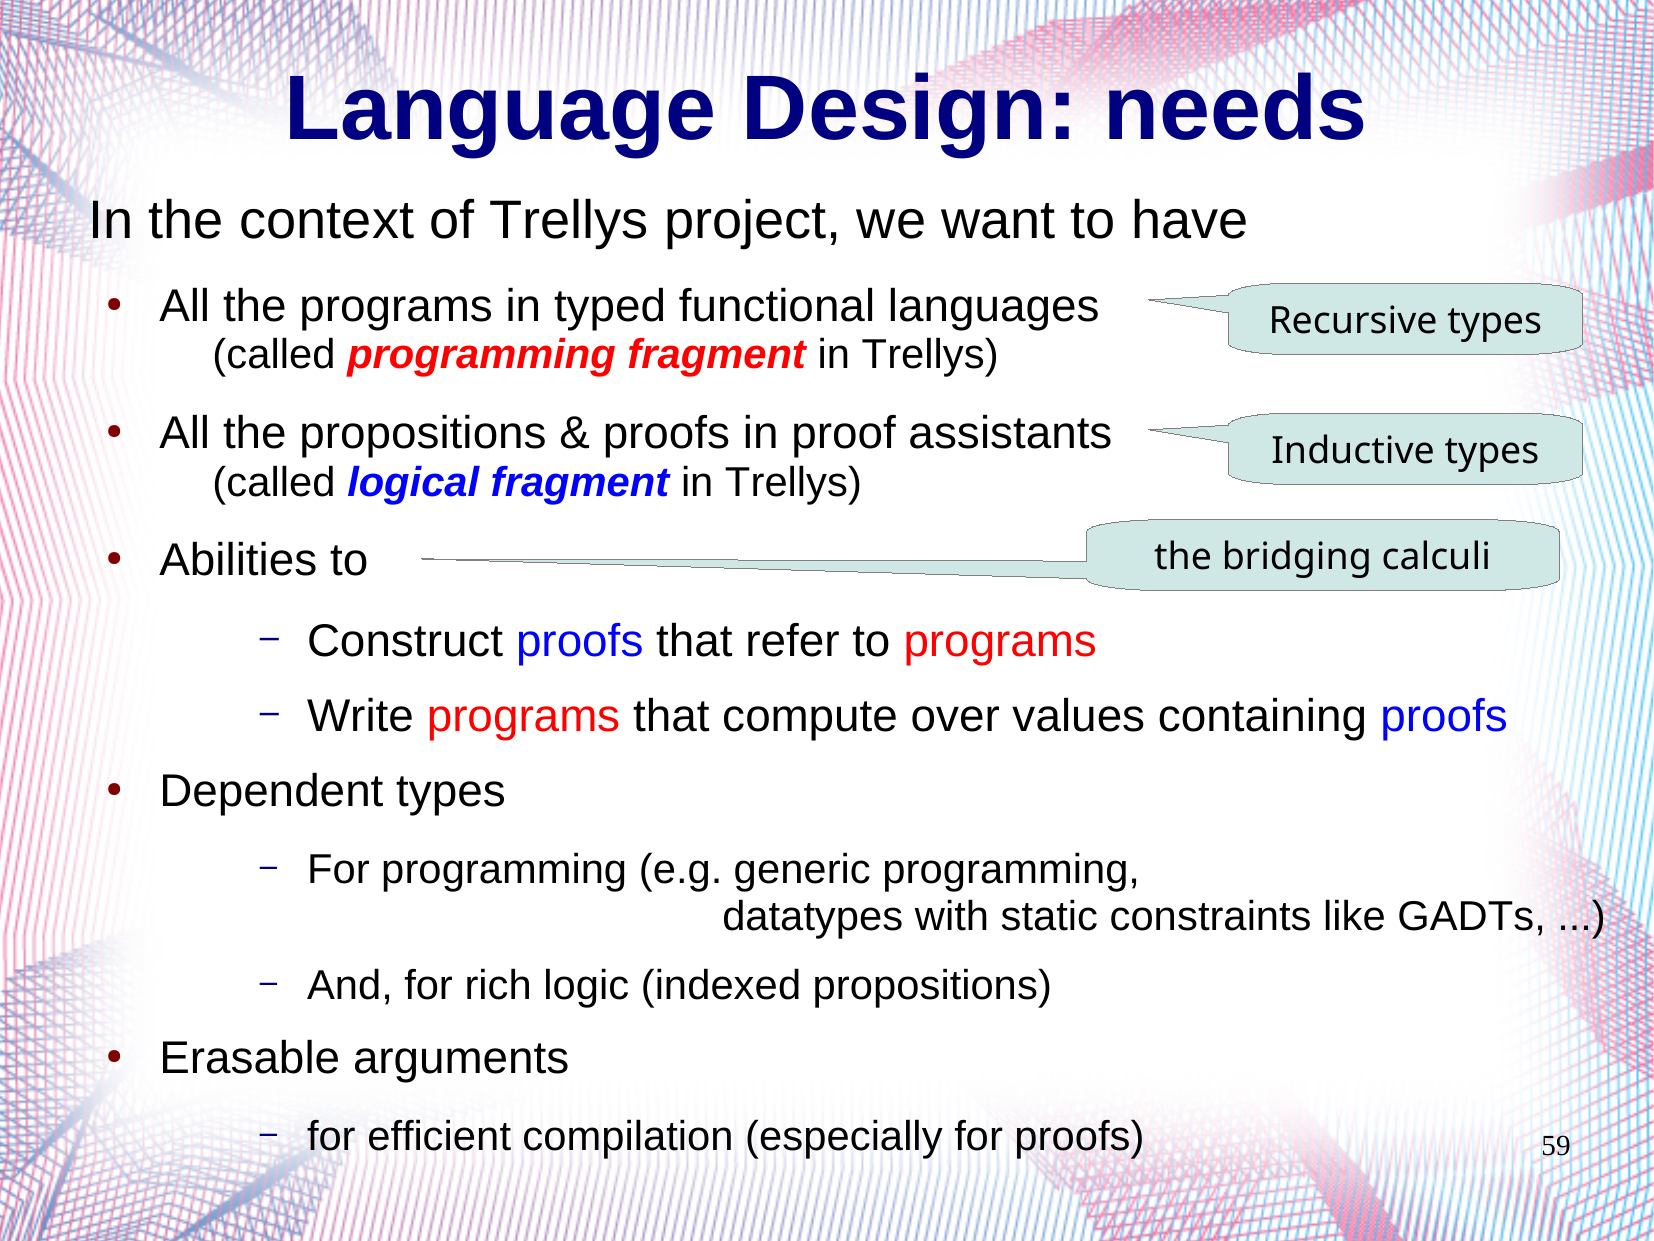

# Language Design: needs
In the context of Trellys project, we want to have
All the programs in typed functional languages
(called programming fragment in Trellys)
All the propositions & proofs in proof assistants
(called logical fragment in Trellys)
Abilities to
Construct proofs that refer to programs
Write programs that compute over values containing proofs
Dependent types
For programming (e.g. generic programming,
 datatypes with static constraints like GADTs, ...)
And, for rich logic (indexed propositions)
Erasable arguments
for efficient compilation (especially for proofs)
Recursive types
Inductive types
the bridging calculi
59